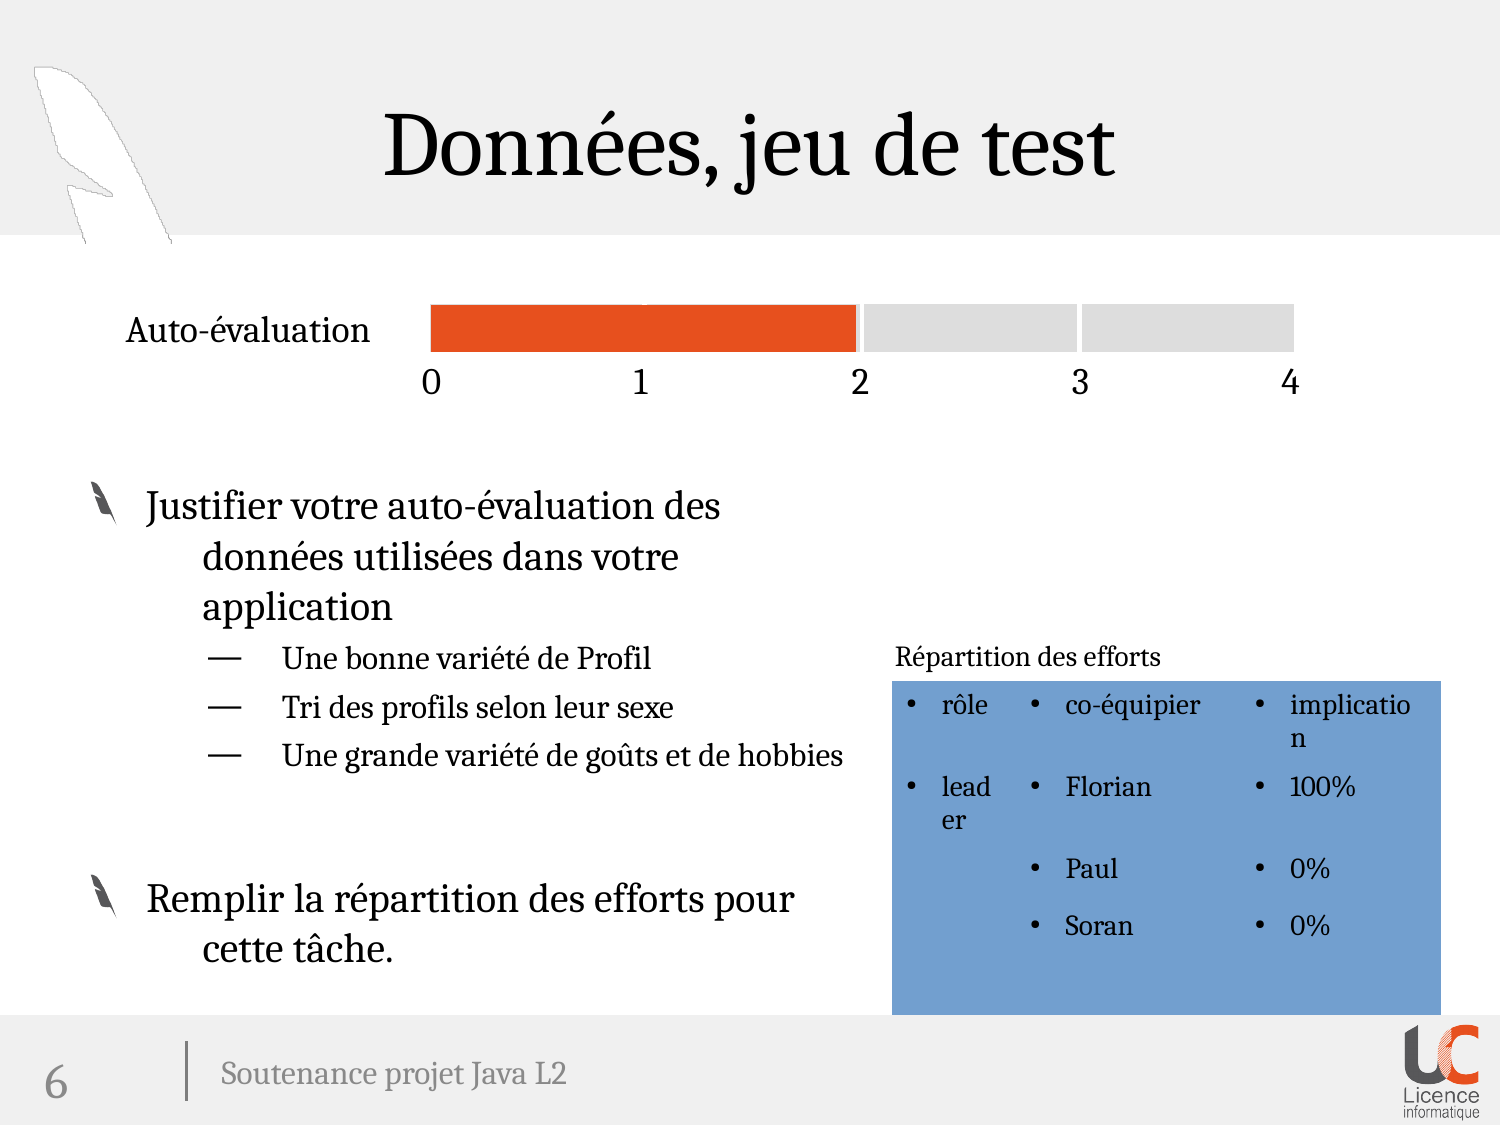

Données, jeu de test
# Justifier votre auto-évaluation des données utilisées dans votre application
Une bonne variété de Profil
Tri des profils selon leur sexe
Une grande variété de goûts et de hobbies
Remplir la répartition des efforts pour cette tâche.
Répartition des efforts
| rôle | co-équipier | implication |
| --- | --- | --- |
| leader | Florian | 100% |
| | Paul | 0% |
| | Soran | 0% |
| | | |
Soutenance projet Java L2